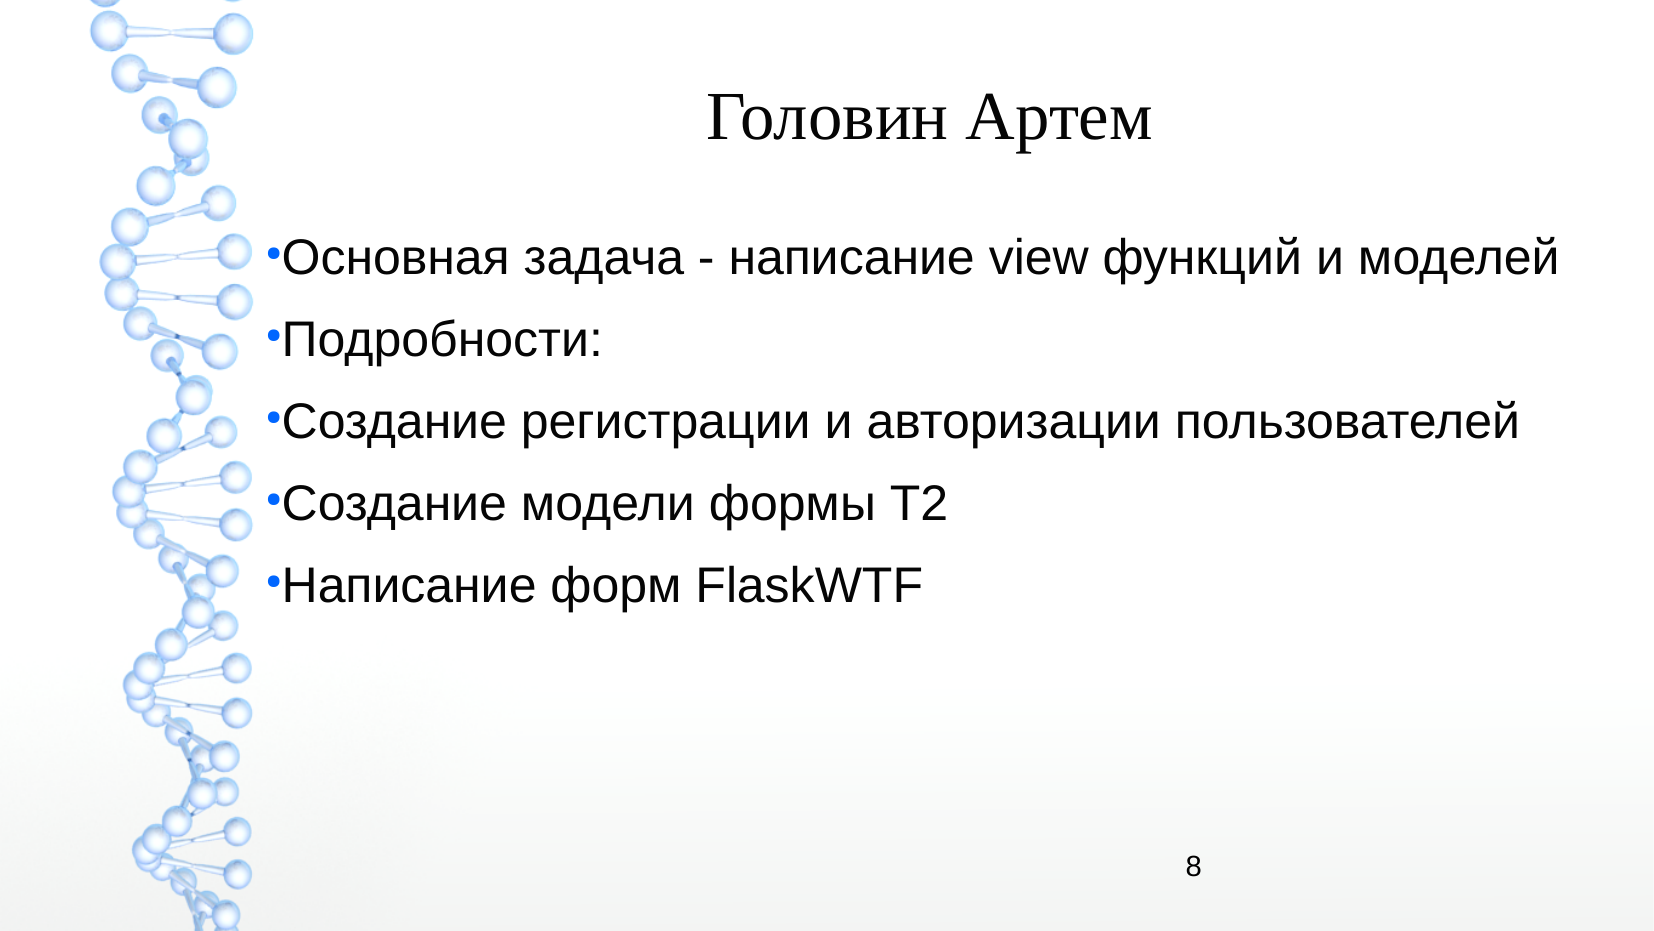

# Головин Артем
Основная задача - написание view функций и моделей
Подробности:
Создание регистрации и авторизации пользователей
Создание модели формы T2
Написание форм FlaskWTF